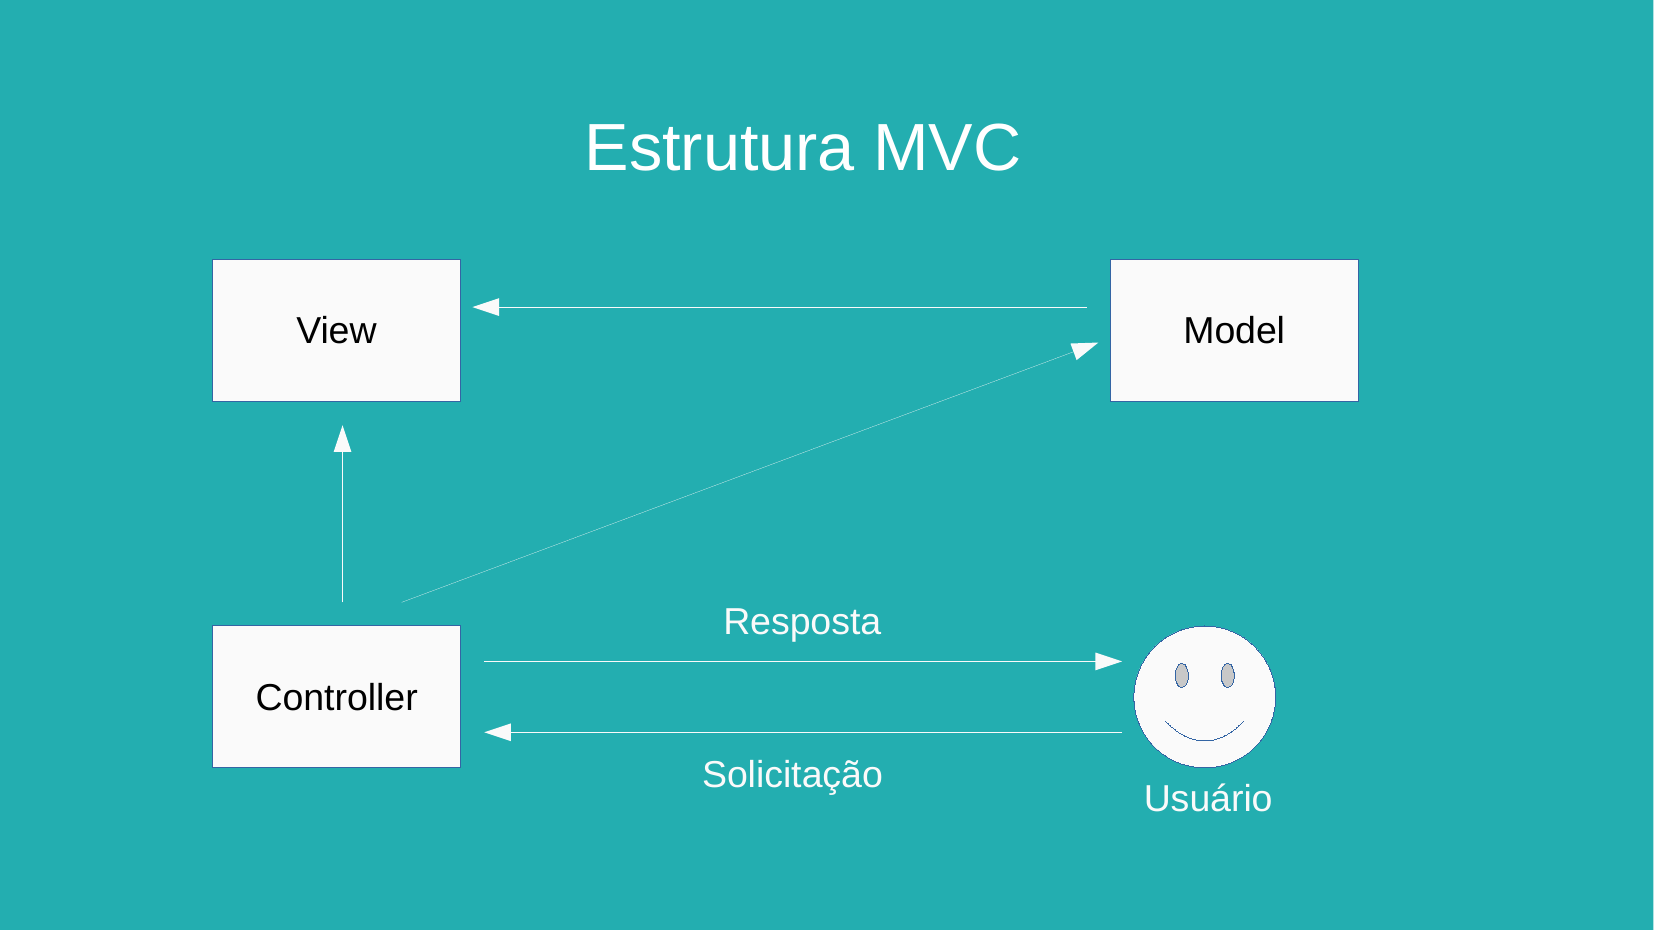

# Estrutura MVC
View
Model
Resposta
Controller
Solicitação
Usuário